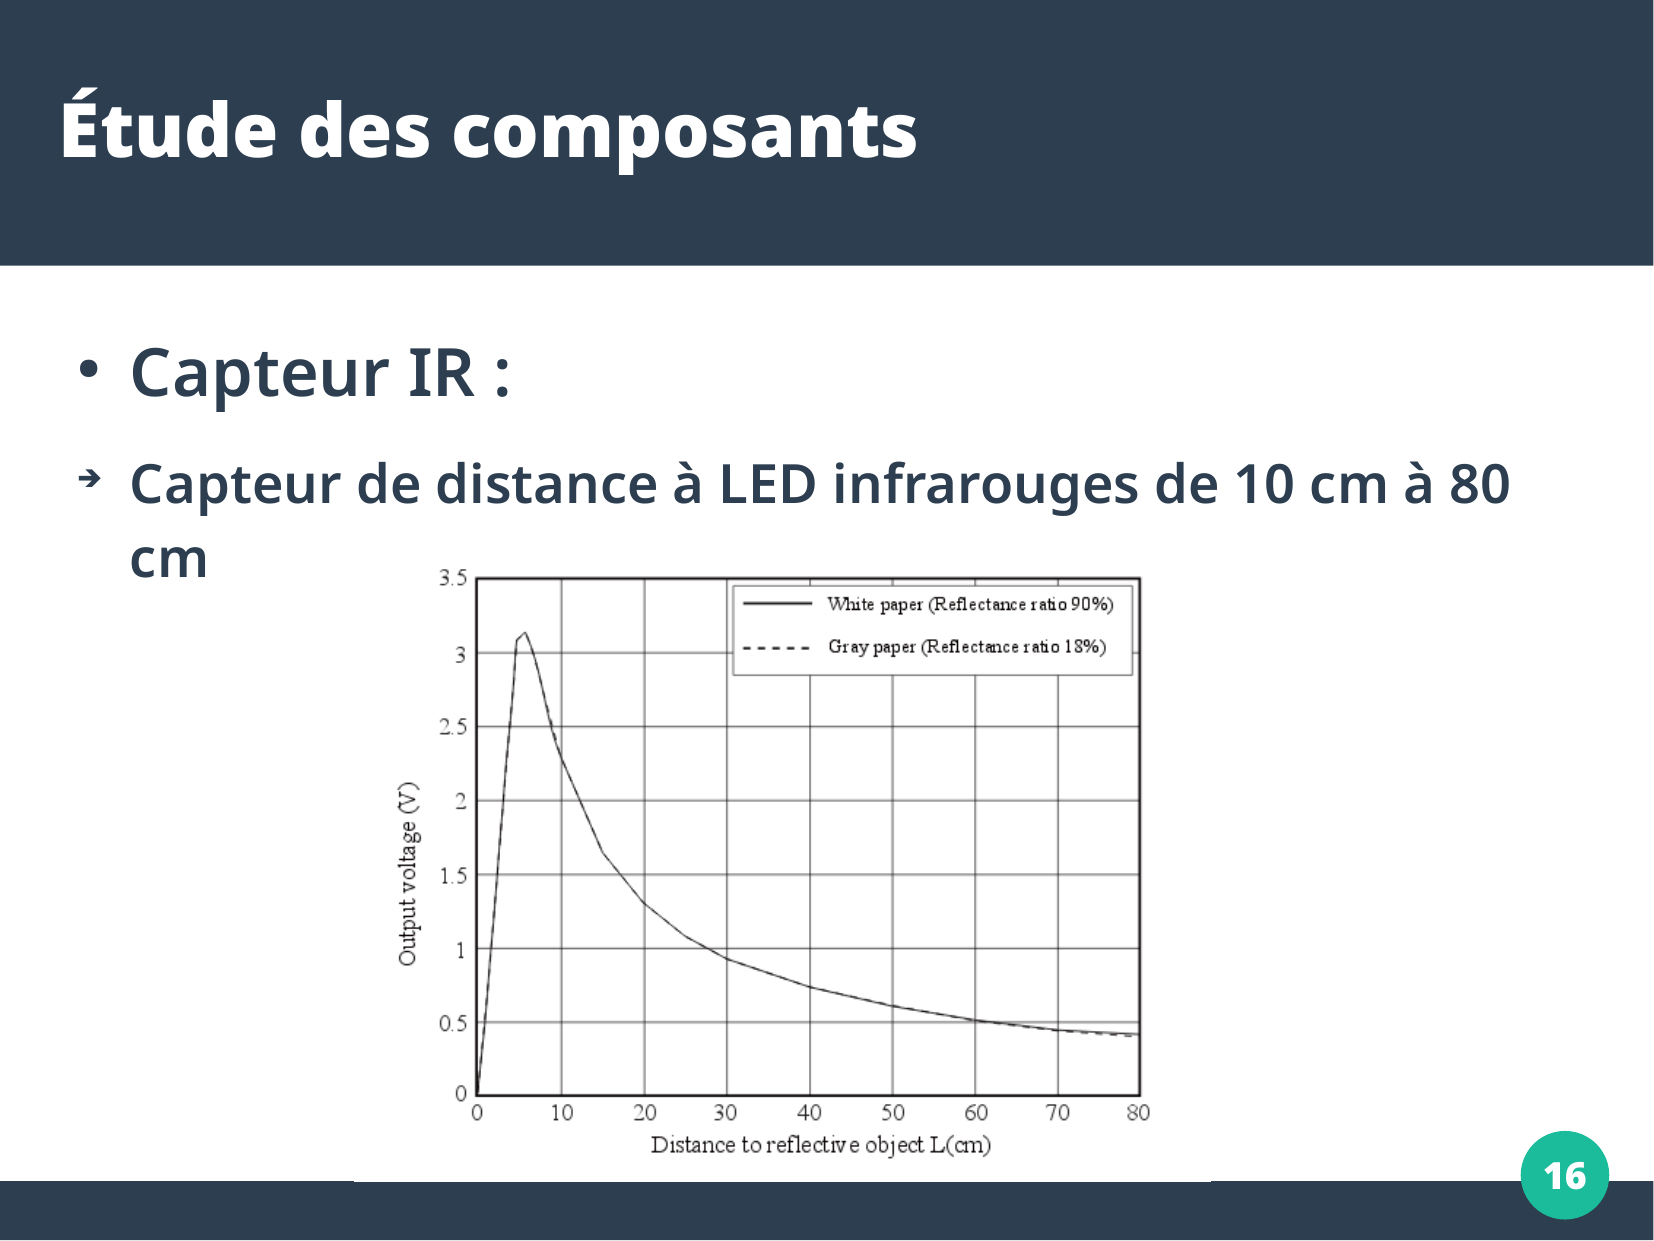

# Étude des composants
Capteur IR :
Capteur de distance à LED infrarouges de 10 cm à 80 cm
16